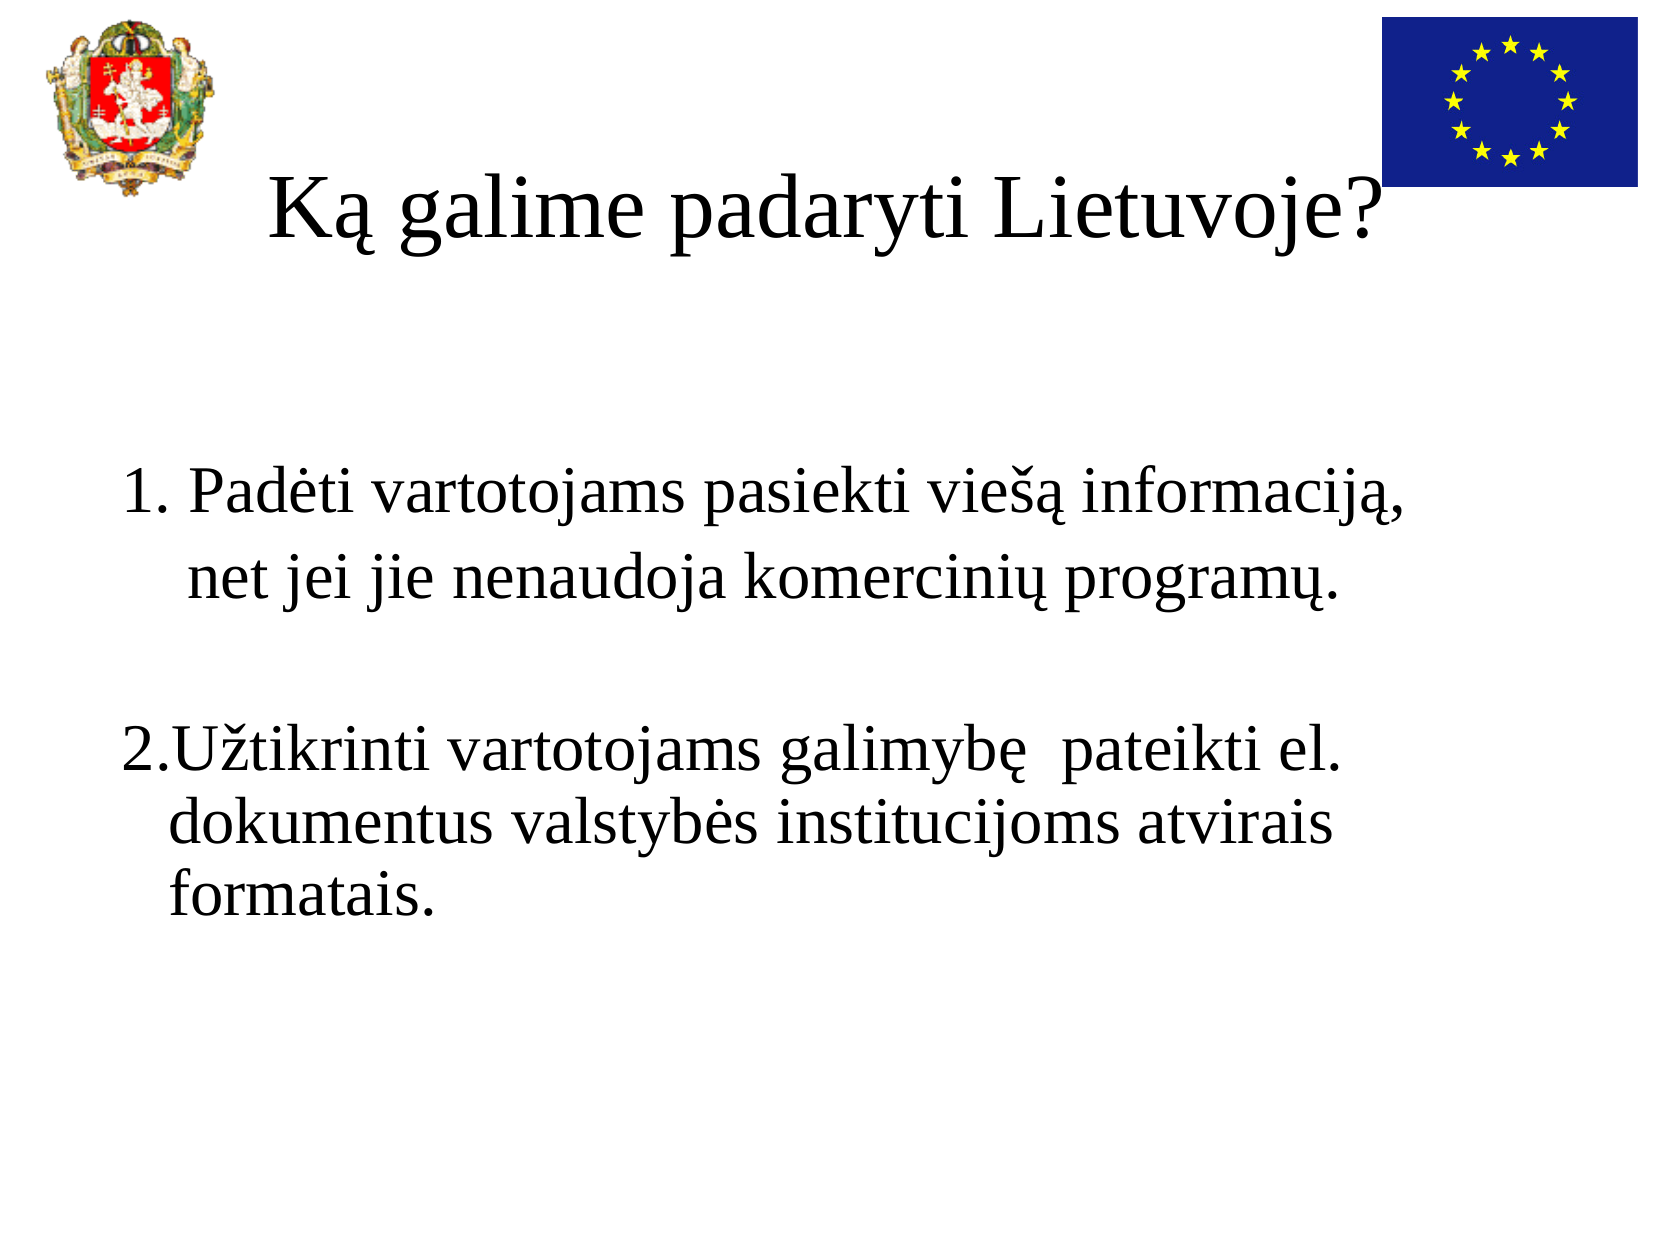

# Ką galime padaryti Lietuvoje?
1. Padėti vartotojams pasiekti viešą informaciją,
net jei jie nenaudoja komercinių programų.
2.Užtikrinti vartotojams galimybę pateikti el. dokumentus valstybės institucijoms atvirais formatais.